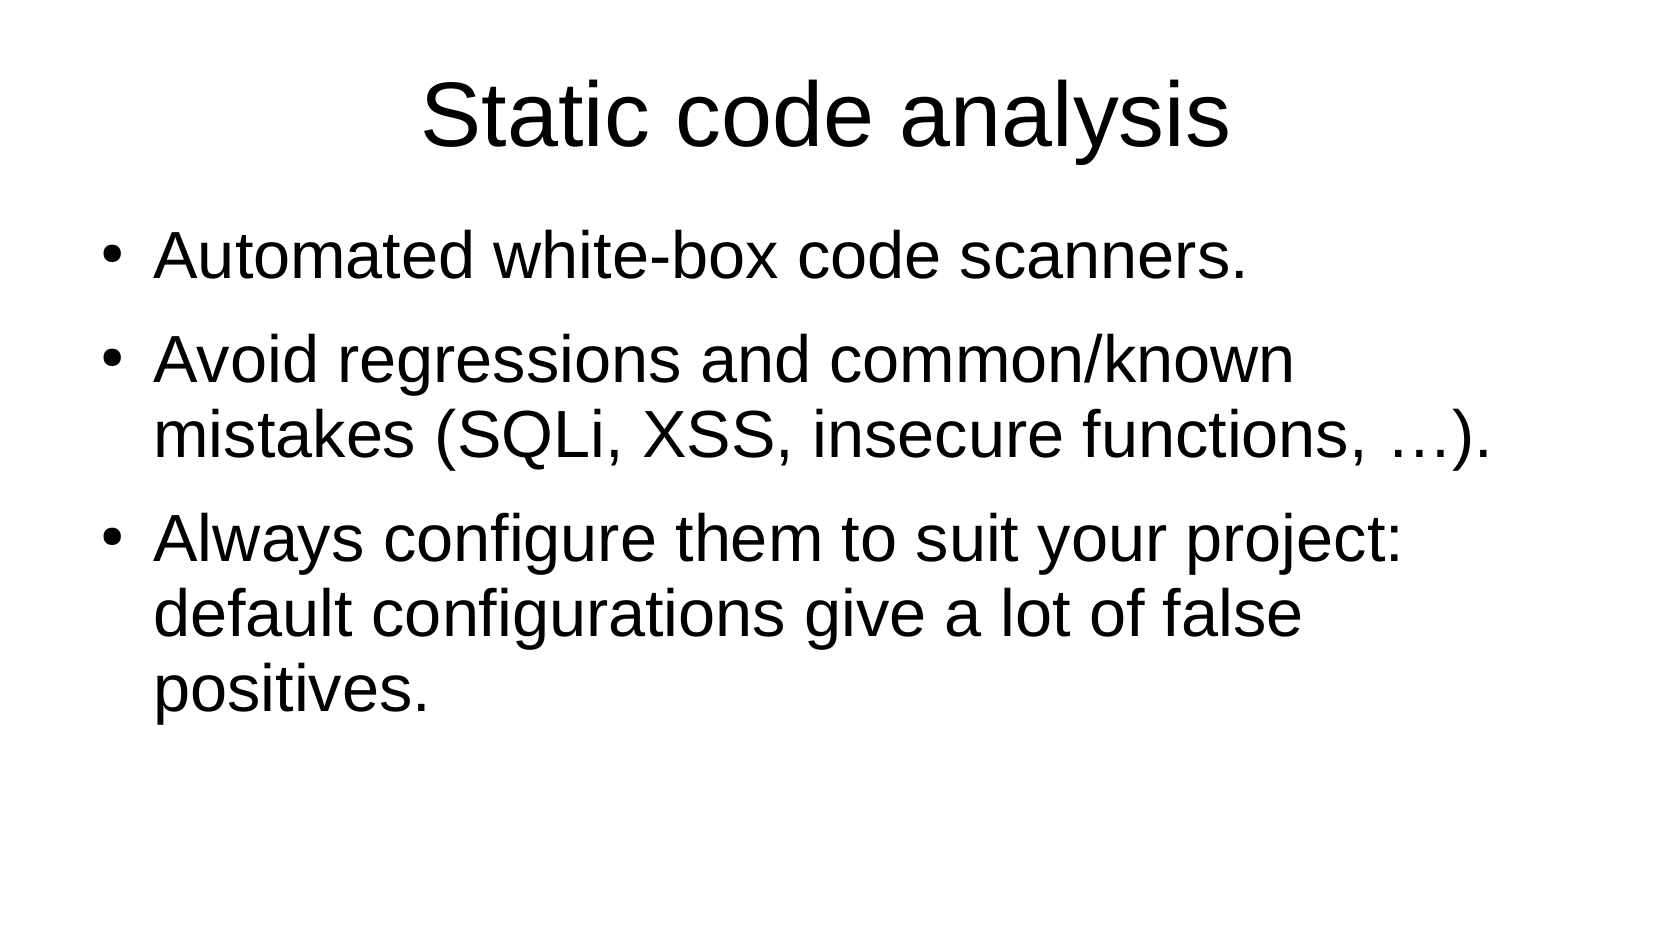

# Static code analysis
Automated white-box code scanners.
Avoid regressions and common/known mistakes (SQLi, XSS, insecure functions, …).
Always configure them to suit your project: default configurations give a lot of false positives.